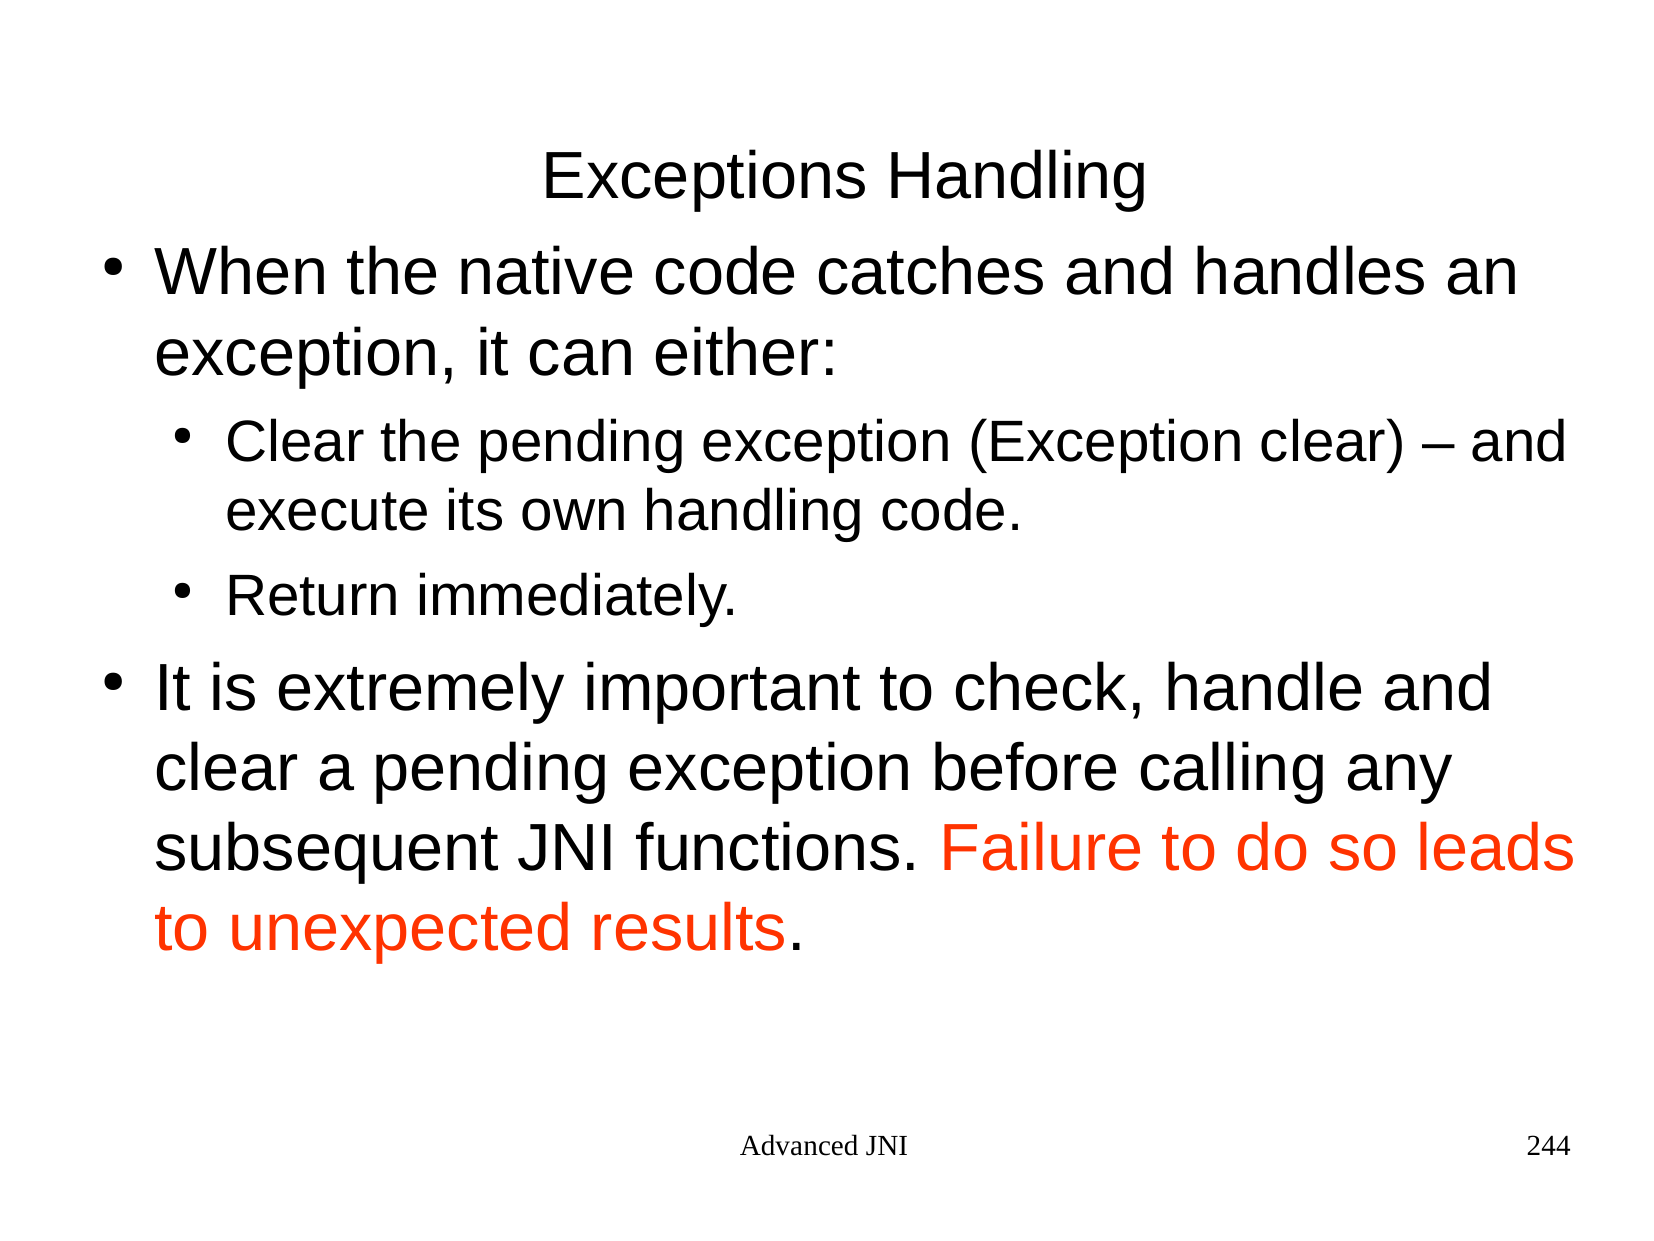

# Exceptions Handling
When the native code catches and handles an exception, it can either:
Clear the pending exception (Exception clear) – and execute its own handling code.
Return immediately.
It is extremely important to check, handle and clear a pending exception before calling any subsequent JNI functions. Failure to do so leads to unexpected results.
Advanced JNI
244